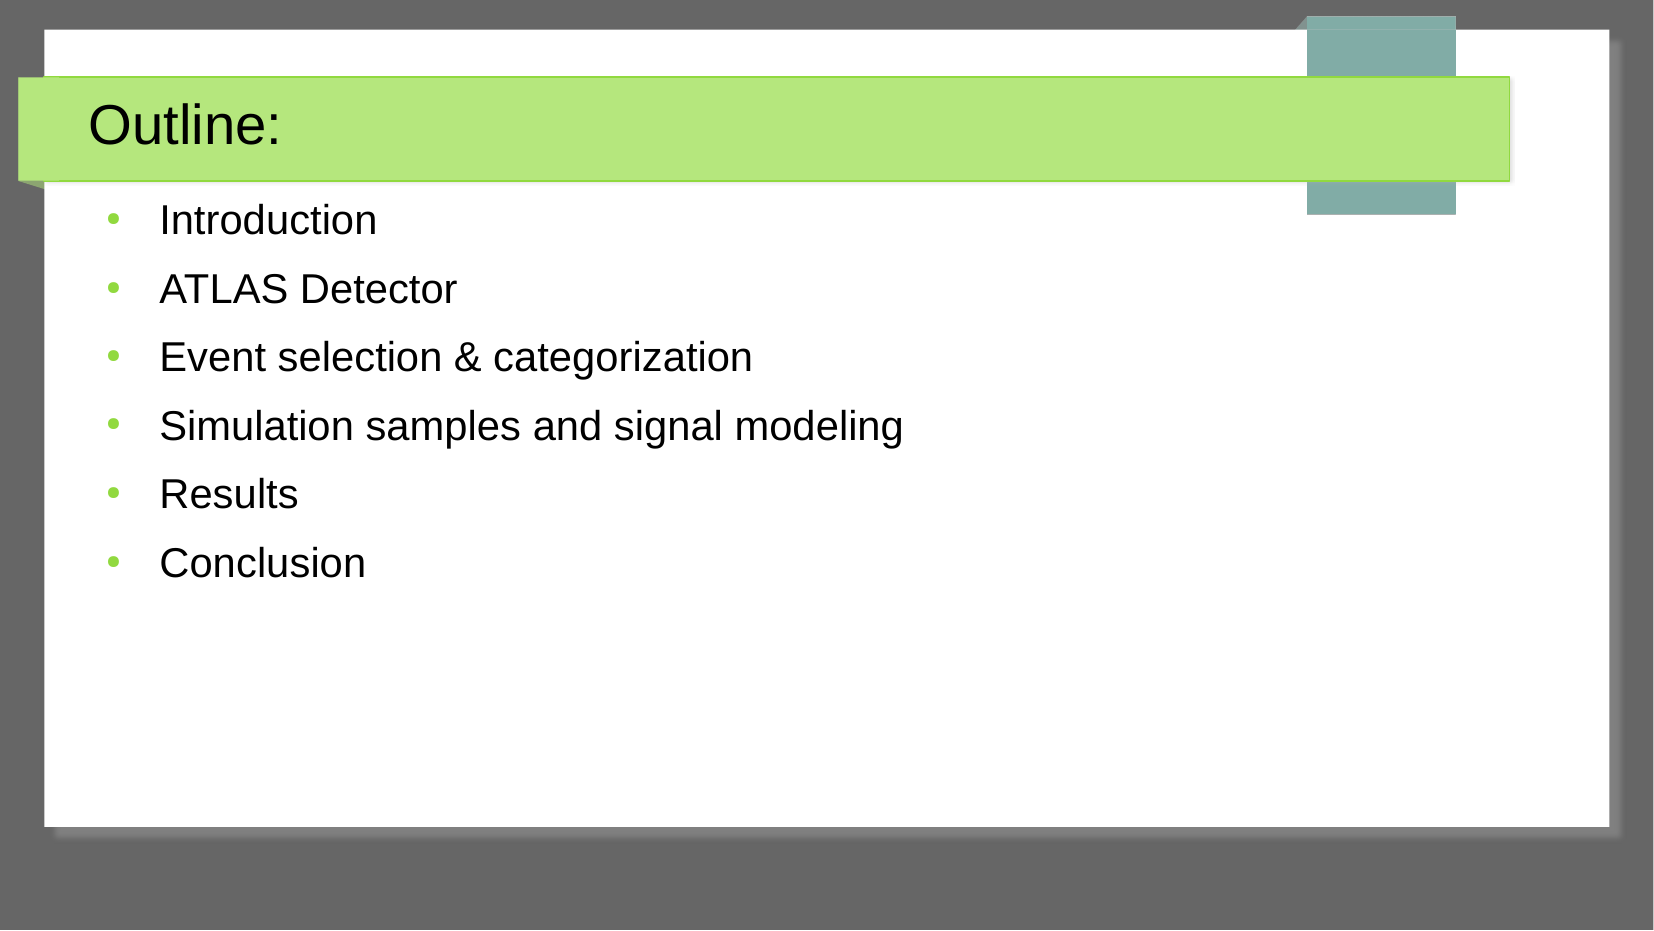

# Outline:
Introduction
ATLAS Detector
Event selection & categorization
Simulation samples and signal modeling
Results
Conclusion